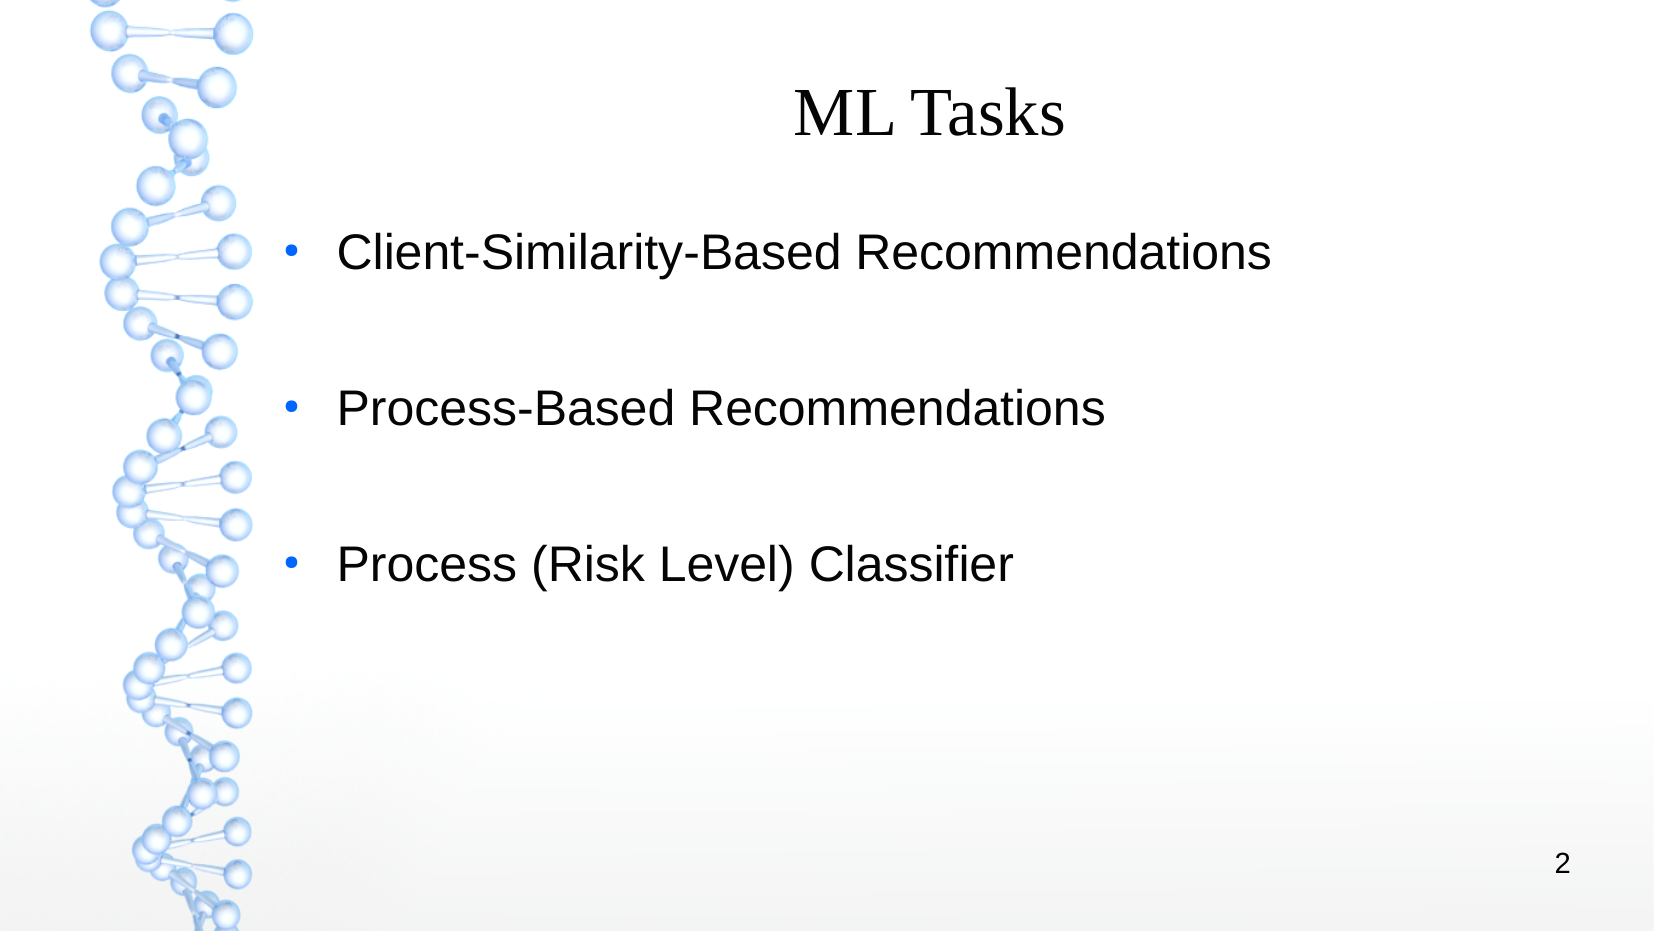

# ML Tasks
Client-Similarity-Based Recommendations
Process-Based Recommendations
Process (Risk Level) Classifier
2